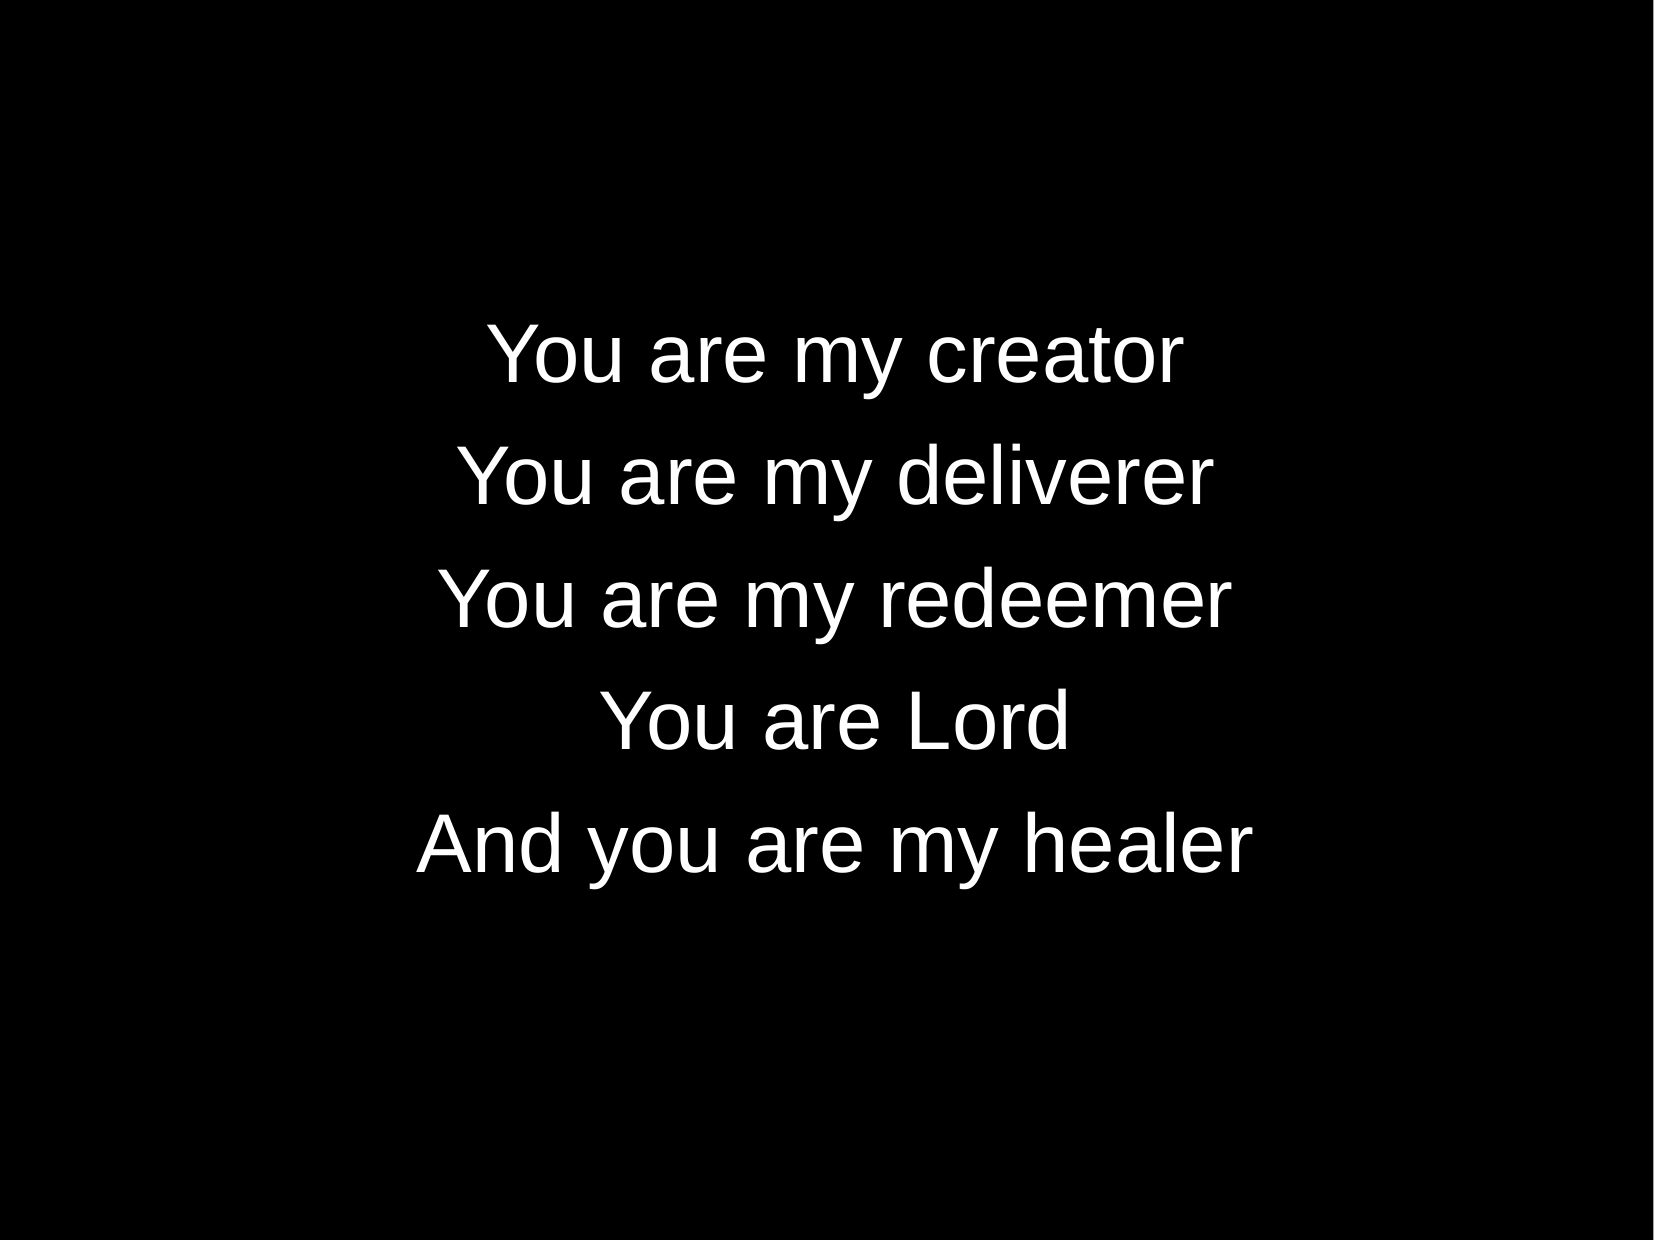

#
You are my creator
You are my deliverer
You are my redeemer
You are Lord
And you are my healer